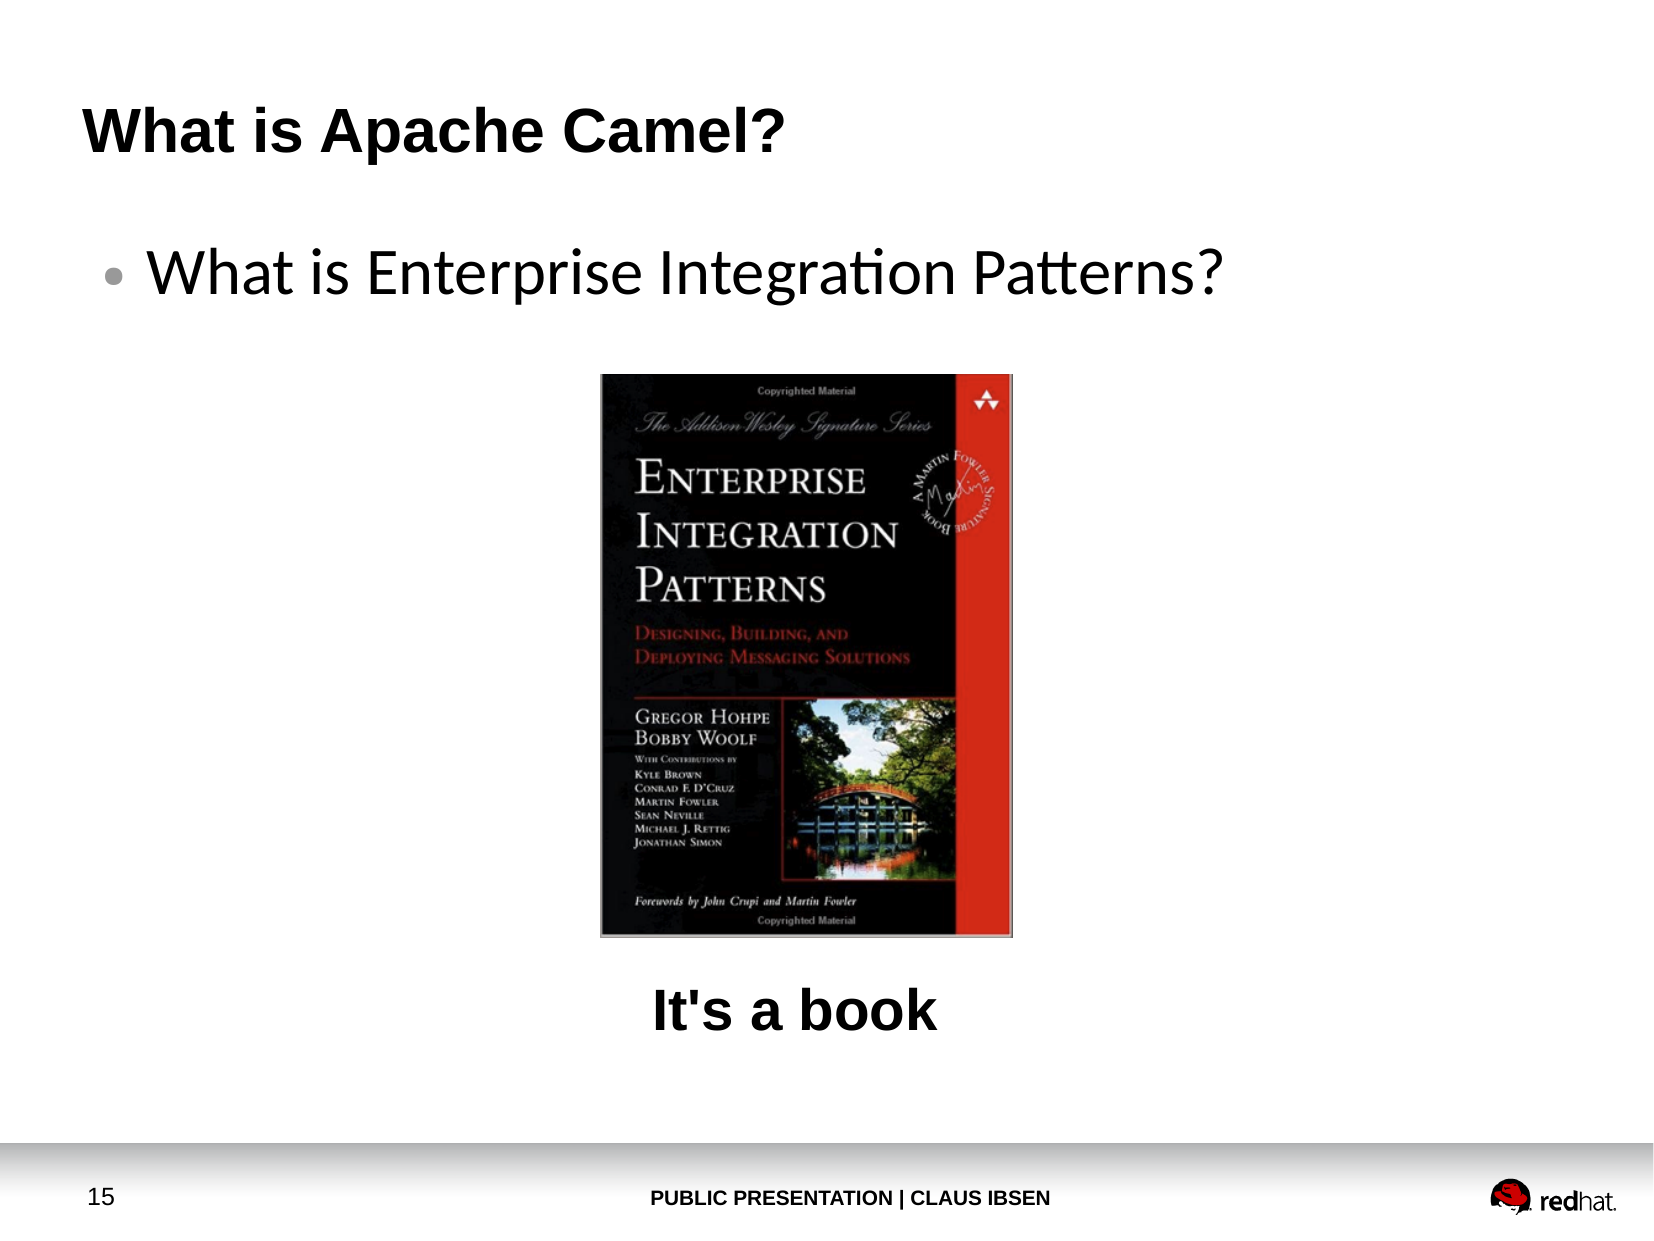

# What is Apache Camel?
What is Enterprise Integration Patterns?
It's a book